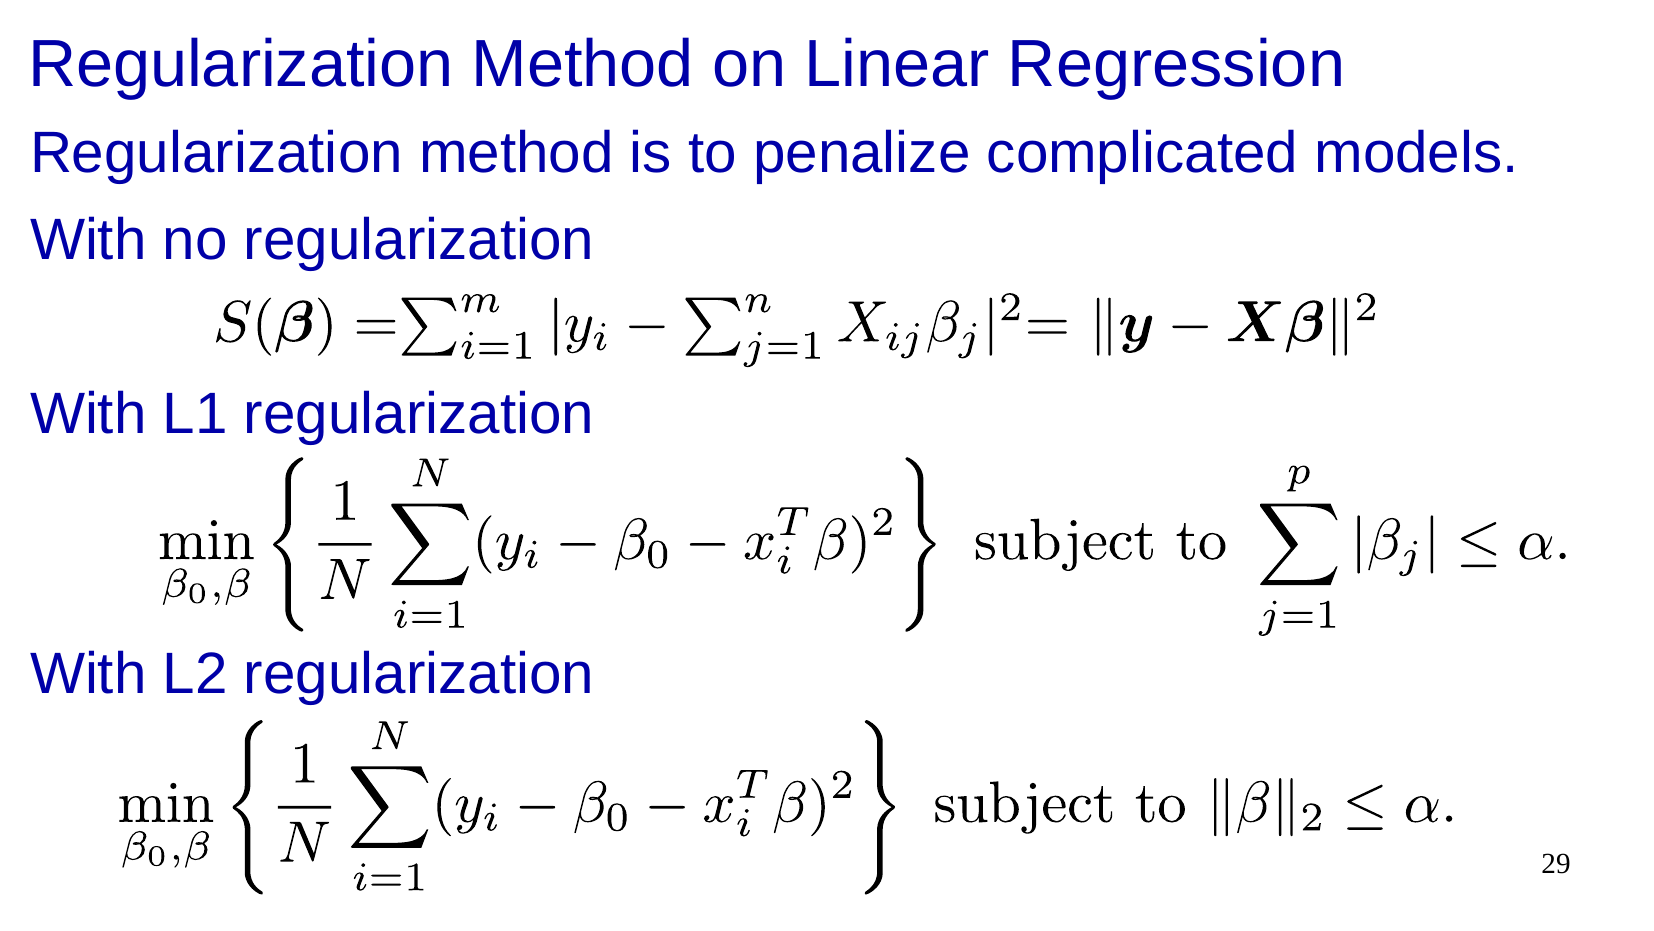

# Regularization Method on Linear Regression
Regularization method is to penalize complicated models.
With no regularization
With L1 regularization
With L2 regularization
29